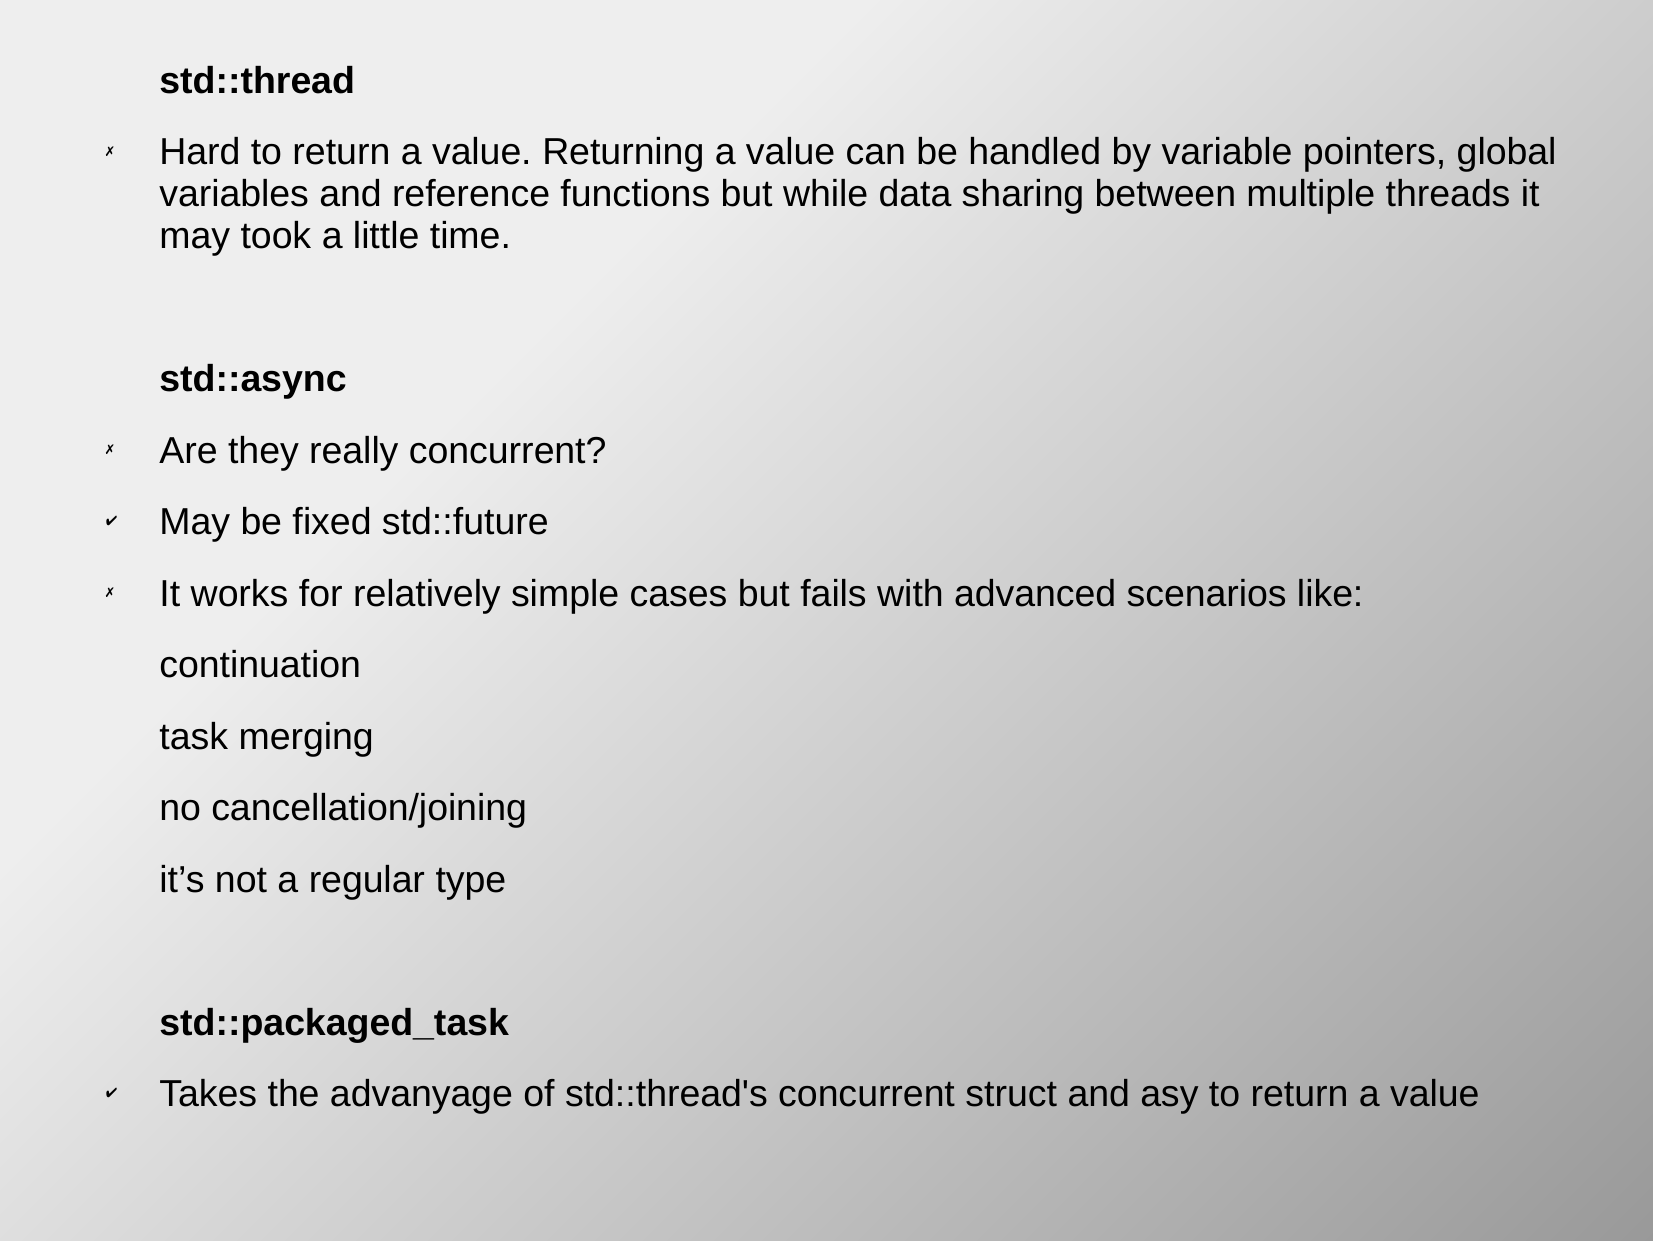

# std::thread
Hard to return a value. Returning a value can be handled by variable pointers, global variables and reference functions but while data sharing between multiple threads it may took a little time.
std::async
Are they really concurrent?
May be fixed std::future
It works for relatively simple cases but fails with advanced scenarios like:
continuation
task merging
no cancellation/joining
it’s not a regular type
std::packaged_task
Takes the advanyage of std::thread's concurrent struct and asy to return a value